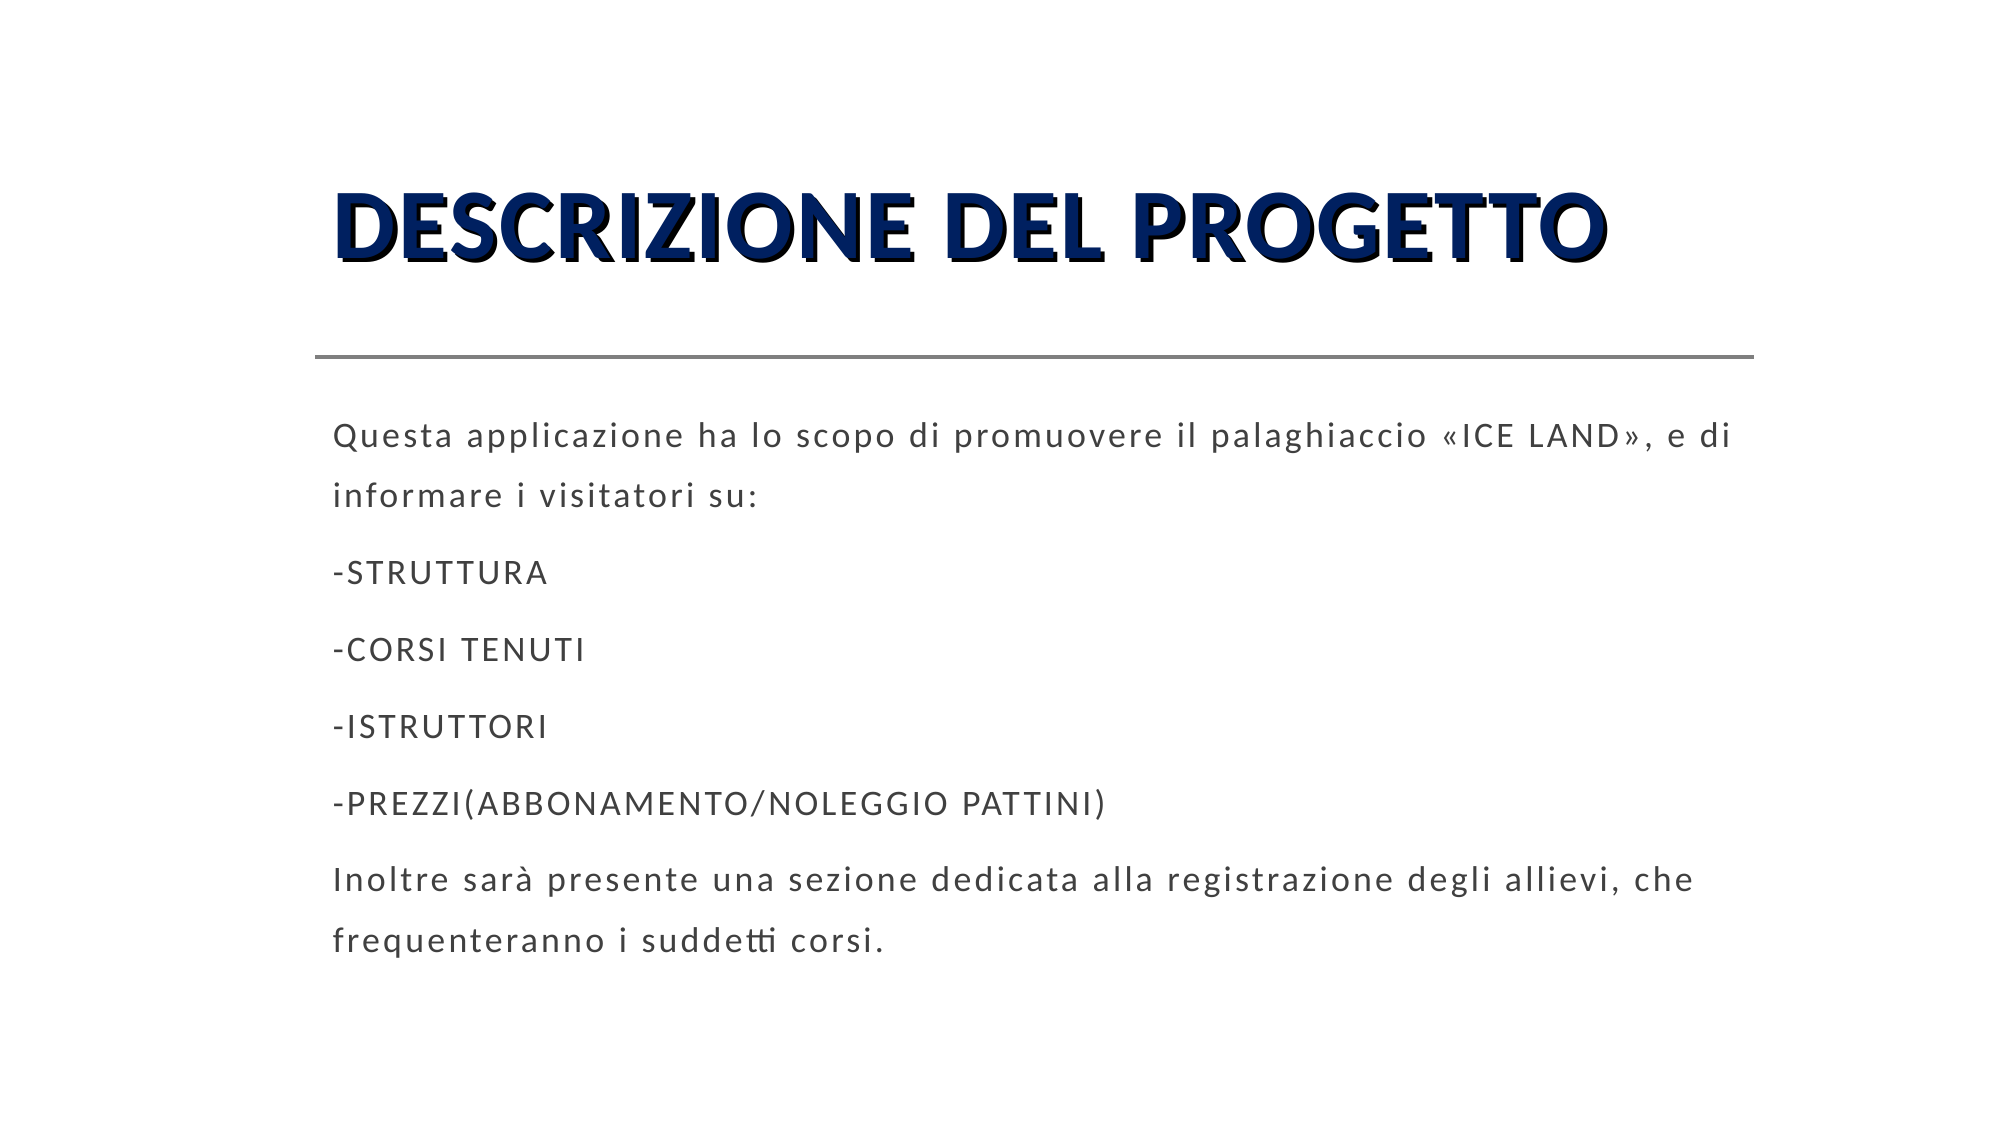

# DESCRIZIONE DEL PROGETTO
Questa applicazione ha lo scopo di promuovere il palaghiaccio «ICE LAND», e di informare i visitatori su:
-STRUTTURA
-CORSI TENUTI
-ISTRUTTORI
-PREZZI(ABBONAMENTO/NOLEGGIO PATTINI)
Inoltre sarà presente una sezione dedicata alla registrazione degli allievi, che frequenteranno i suddetti corsi.